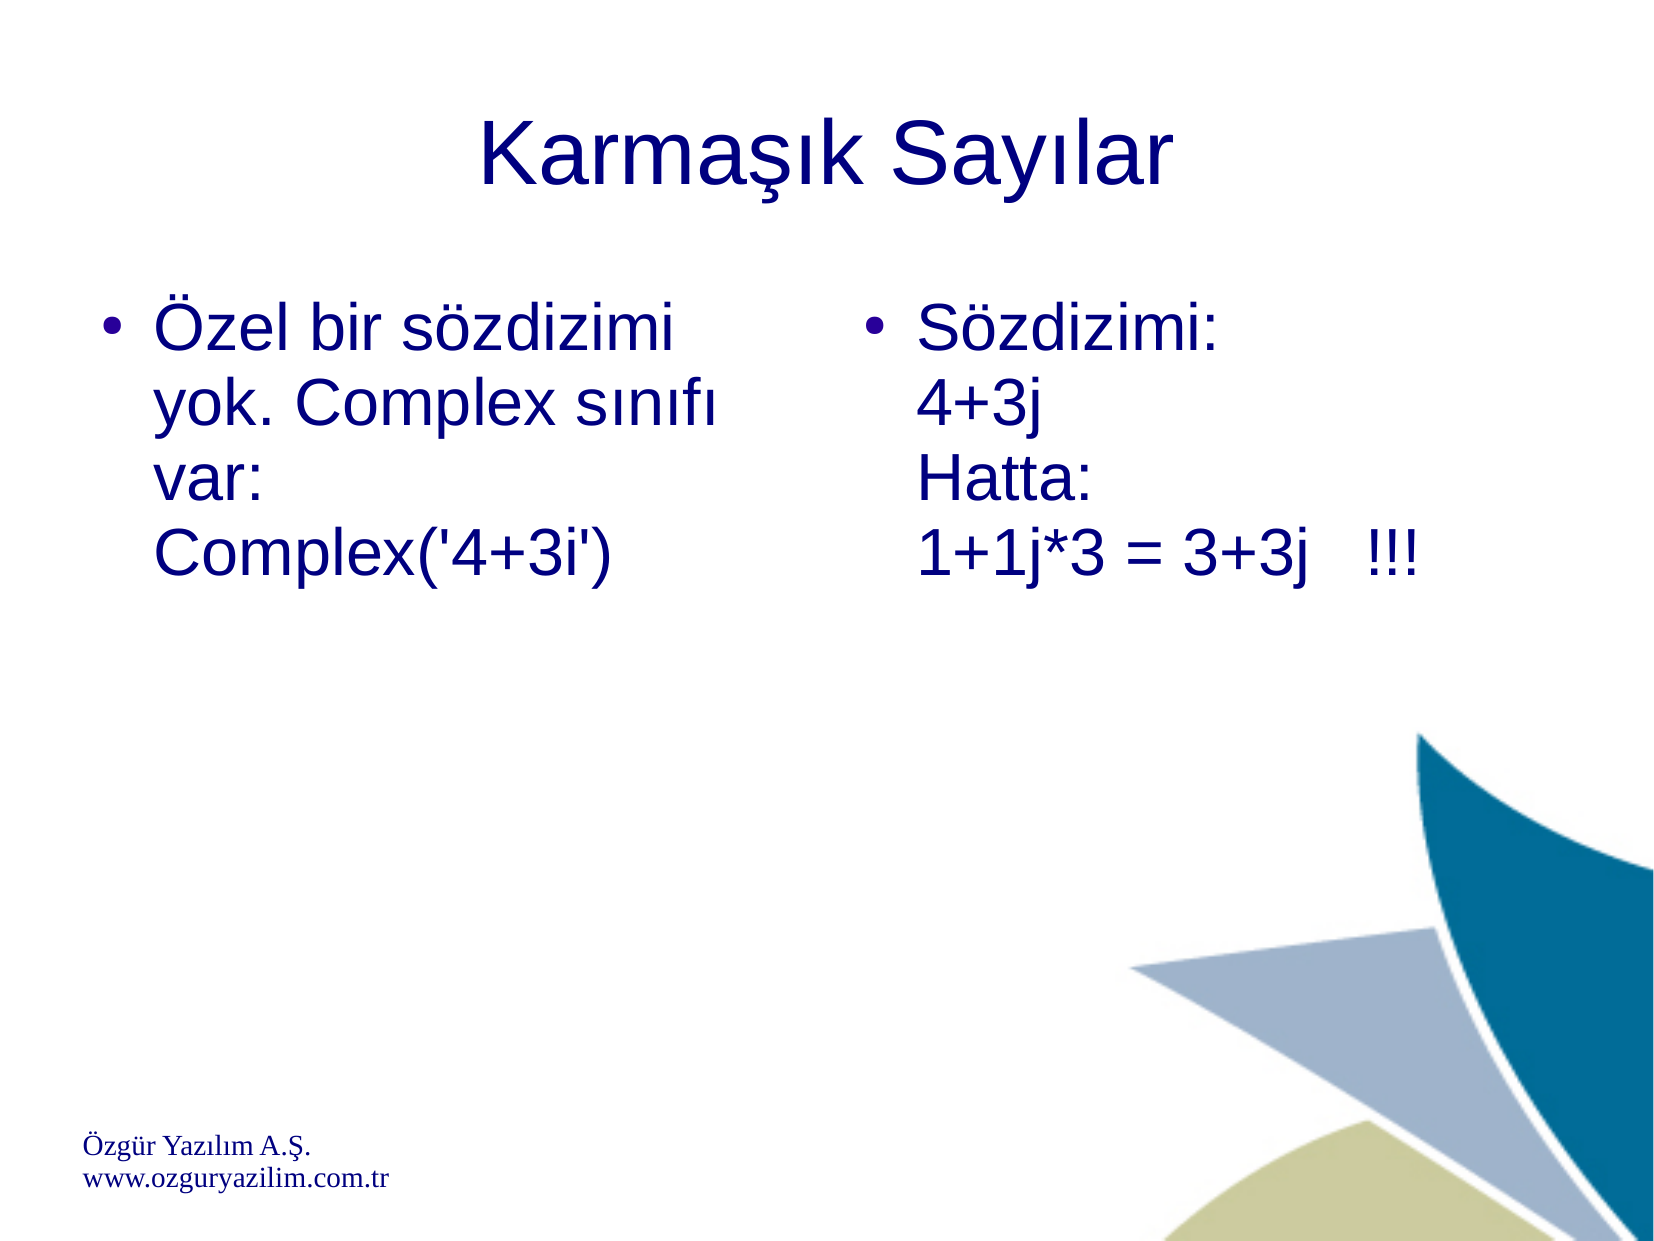

# Karmaşık Sayılar
Özel bir sözdizimi yok. Complex sınıfı var:
Complex('4+3i')
Sözdizimi:
4+3j
Hatta:
1+1j*3 = 3+3j !!!